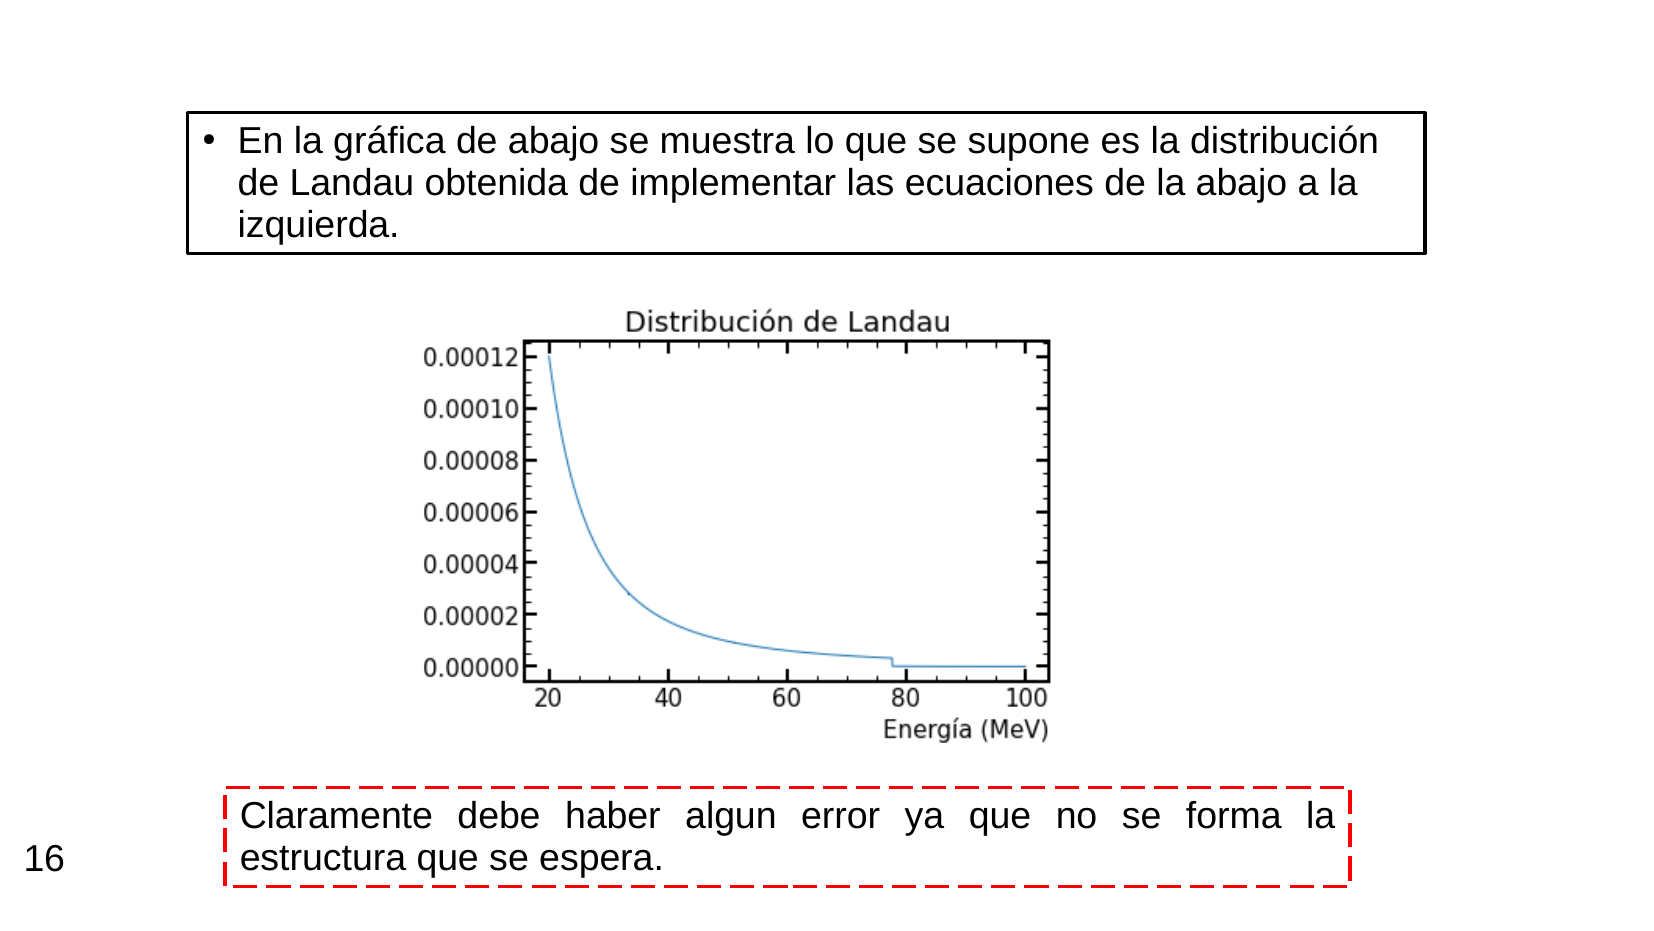

En la gráfica de abajo se muestra lo que se supone es la distribución de Landau obtenida de implementar las ecuaciones de la abajo a la izquierda.
Claramente debe haber algun error ya que no se forma la estructura que se espera.